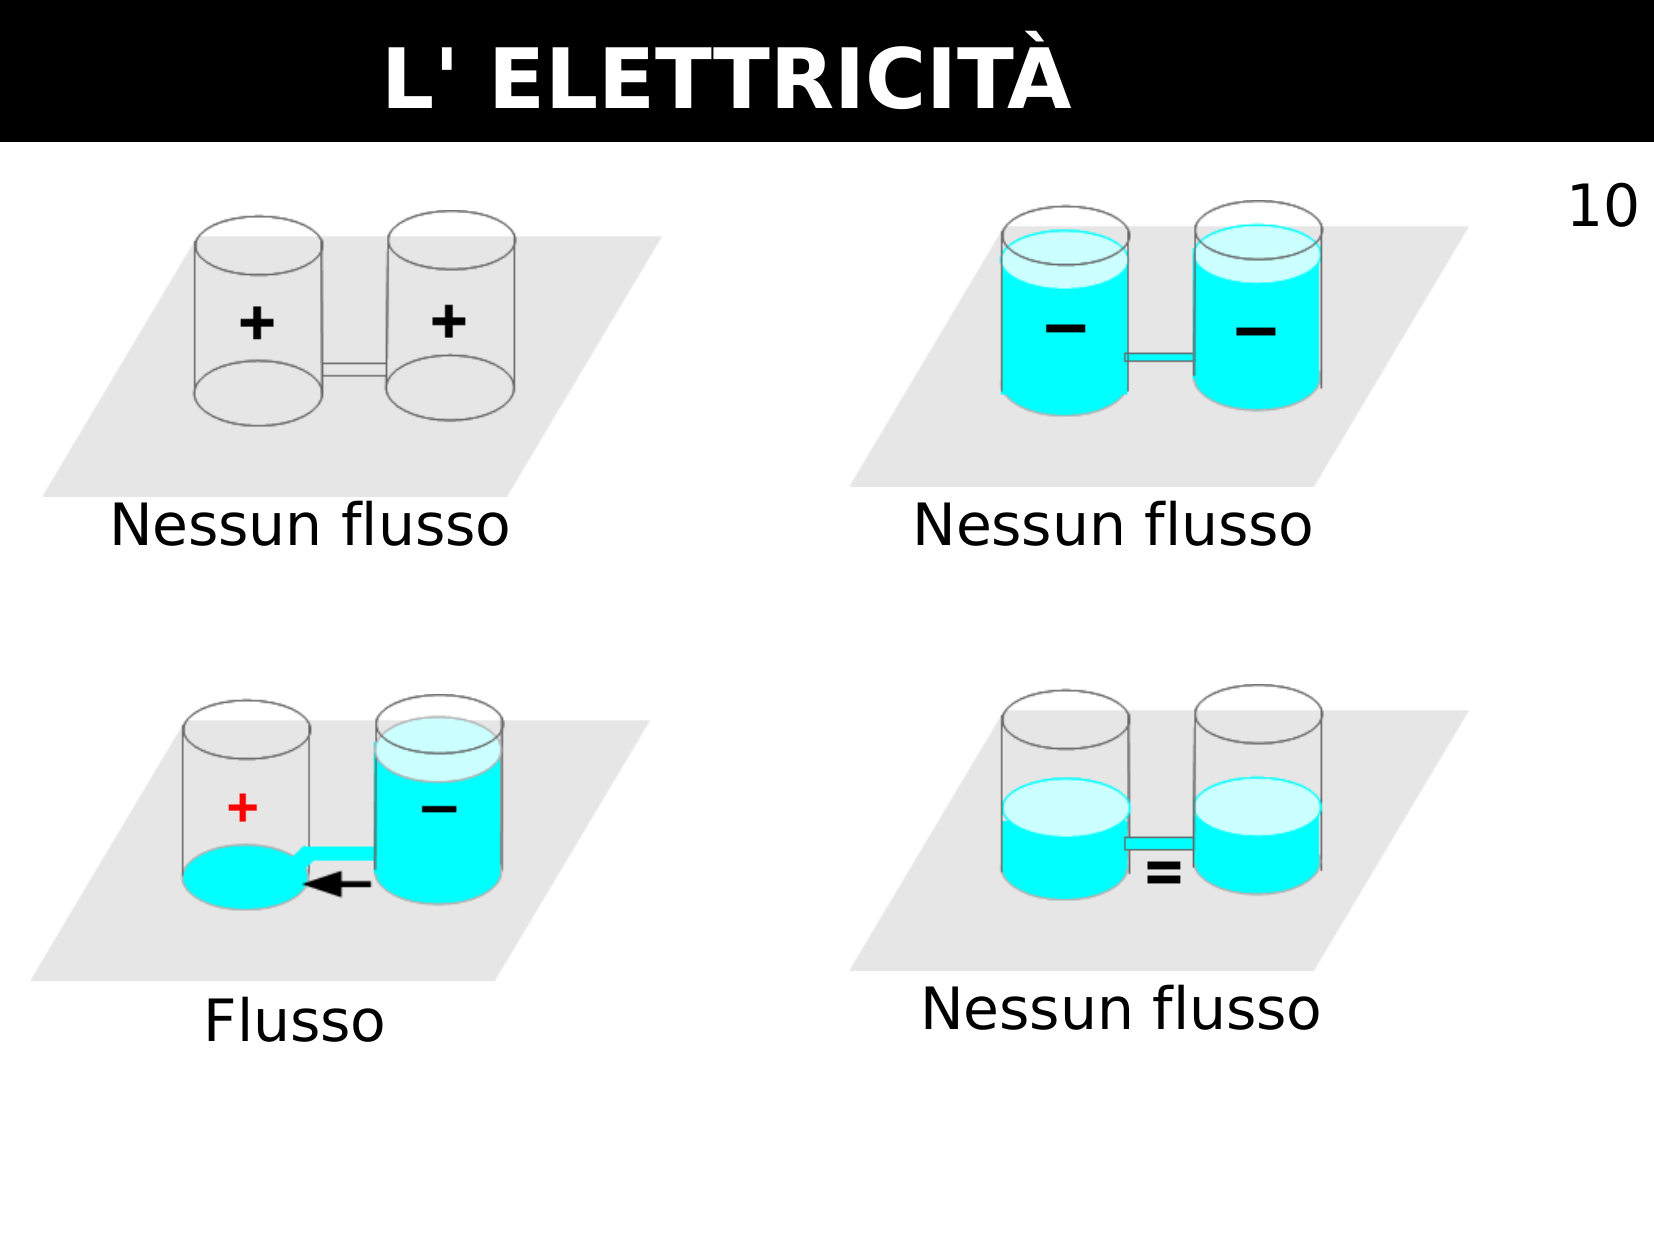

L' ELETTRICITÀ
10
Nessun flusso
Nessun flusso
Nessun flusso
Flusso